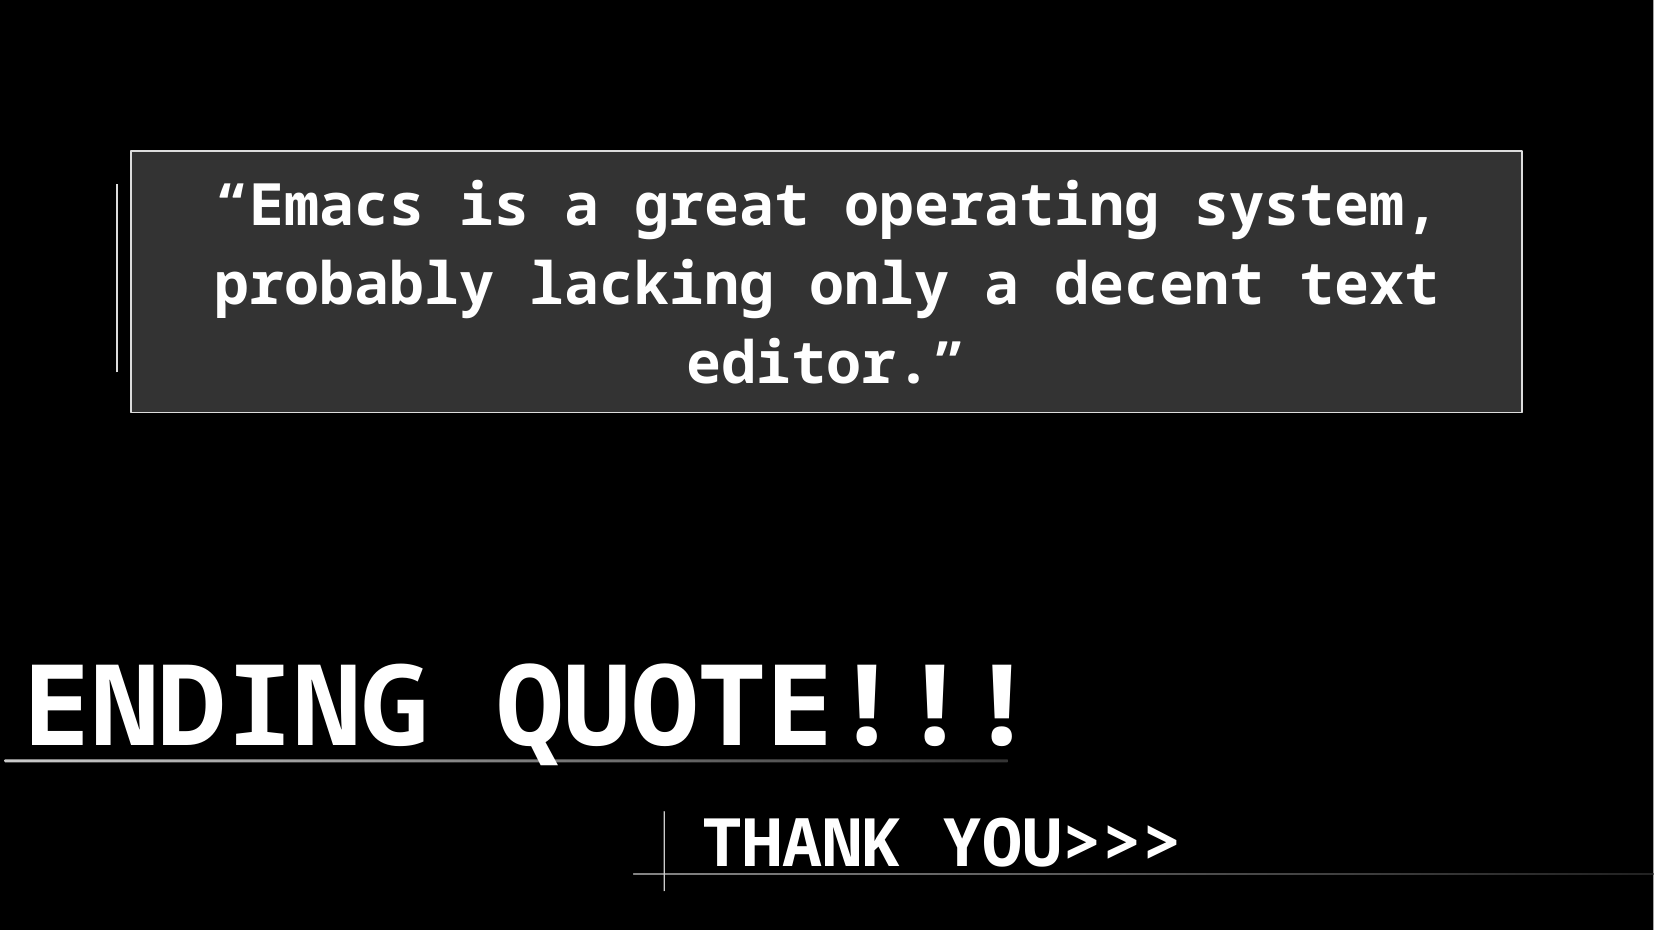

“Emacs is a great operating system, probably lacking only a decent text editor.”
# ENDING QUOTE!!!
 THANK YOU>>>